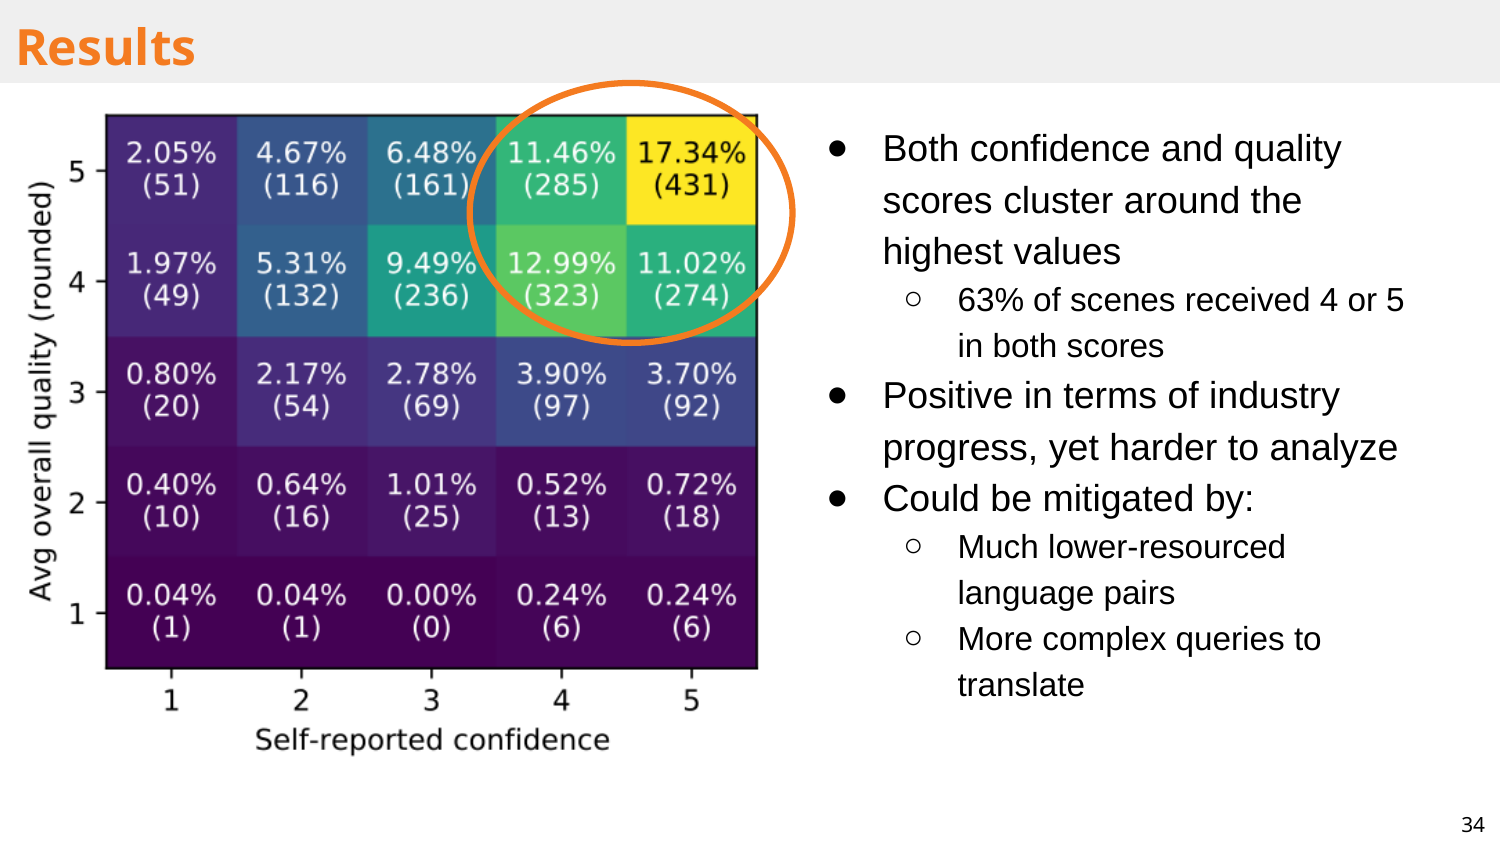

Results
# Both confidence and quality scores cluster around the highest values
63% of scenes received 4 or 5 in both scores
Positive in terms of industry progress, yet harder to analyze
Could be mitigated by:
Much lower-resourced language pairs
More complex queries to translate